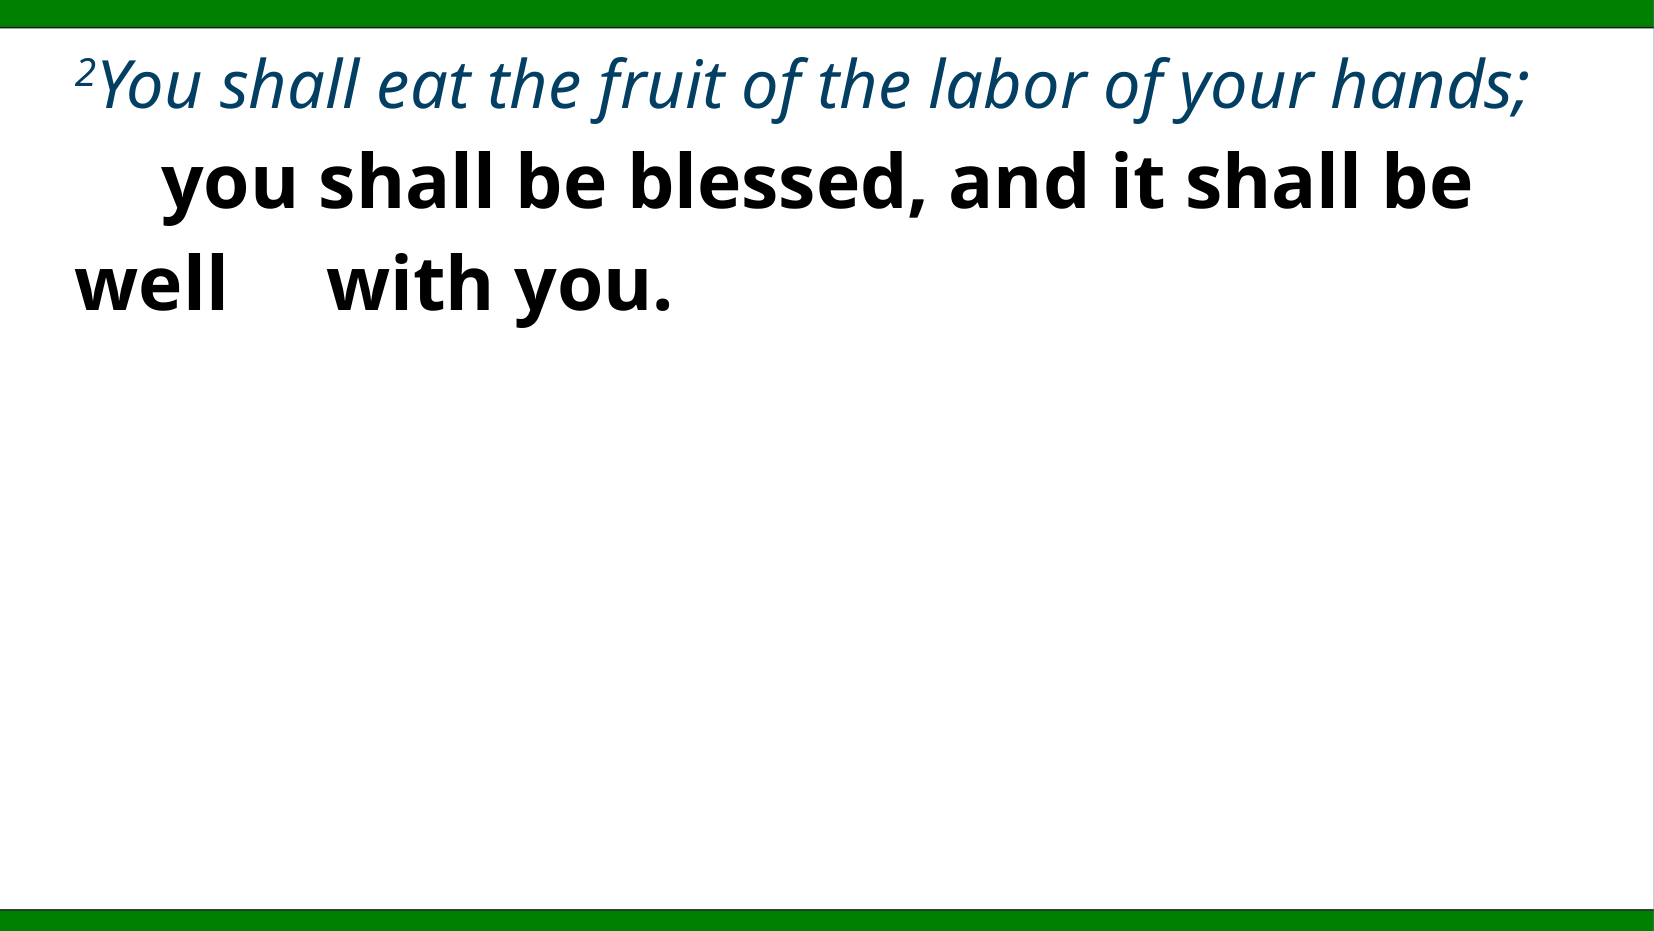

2You shall eat the fruit of the labor of your hands;
 you shall be blessed, and it shall be well with you.